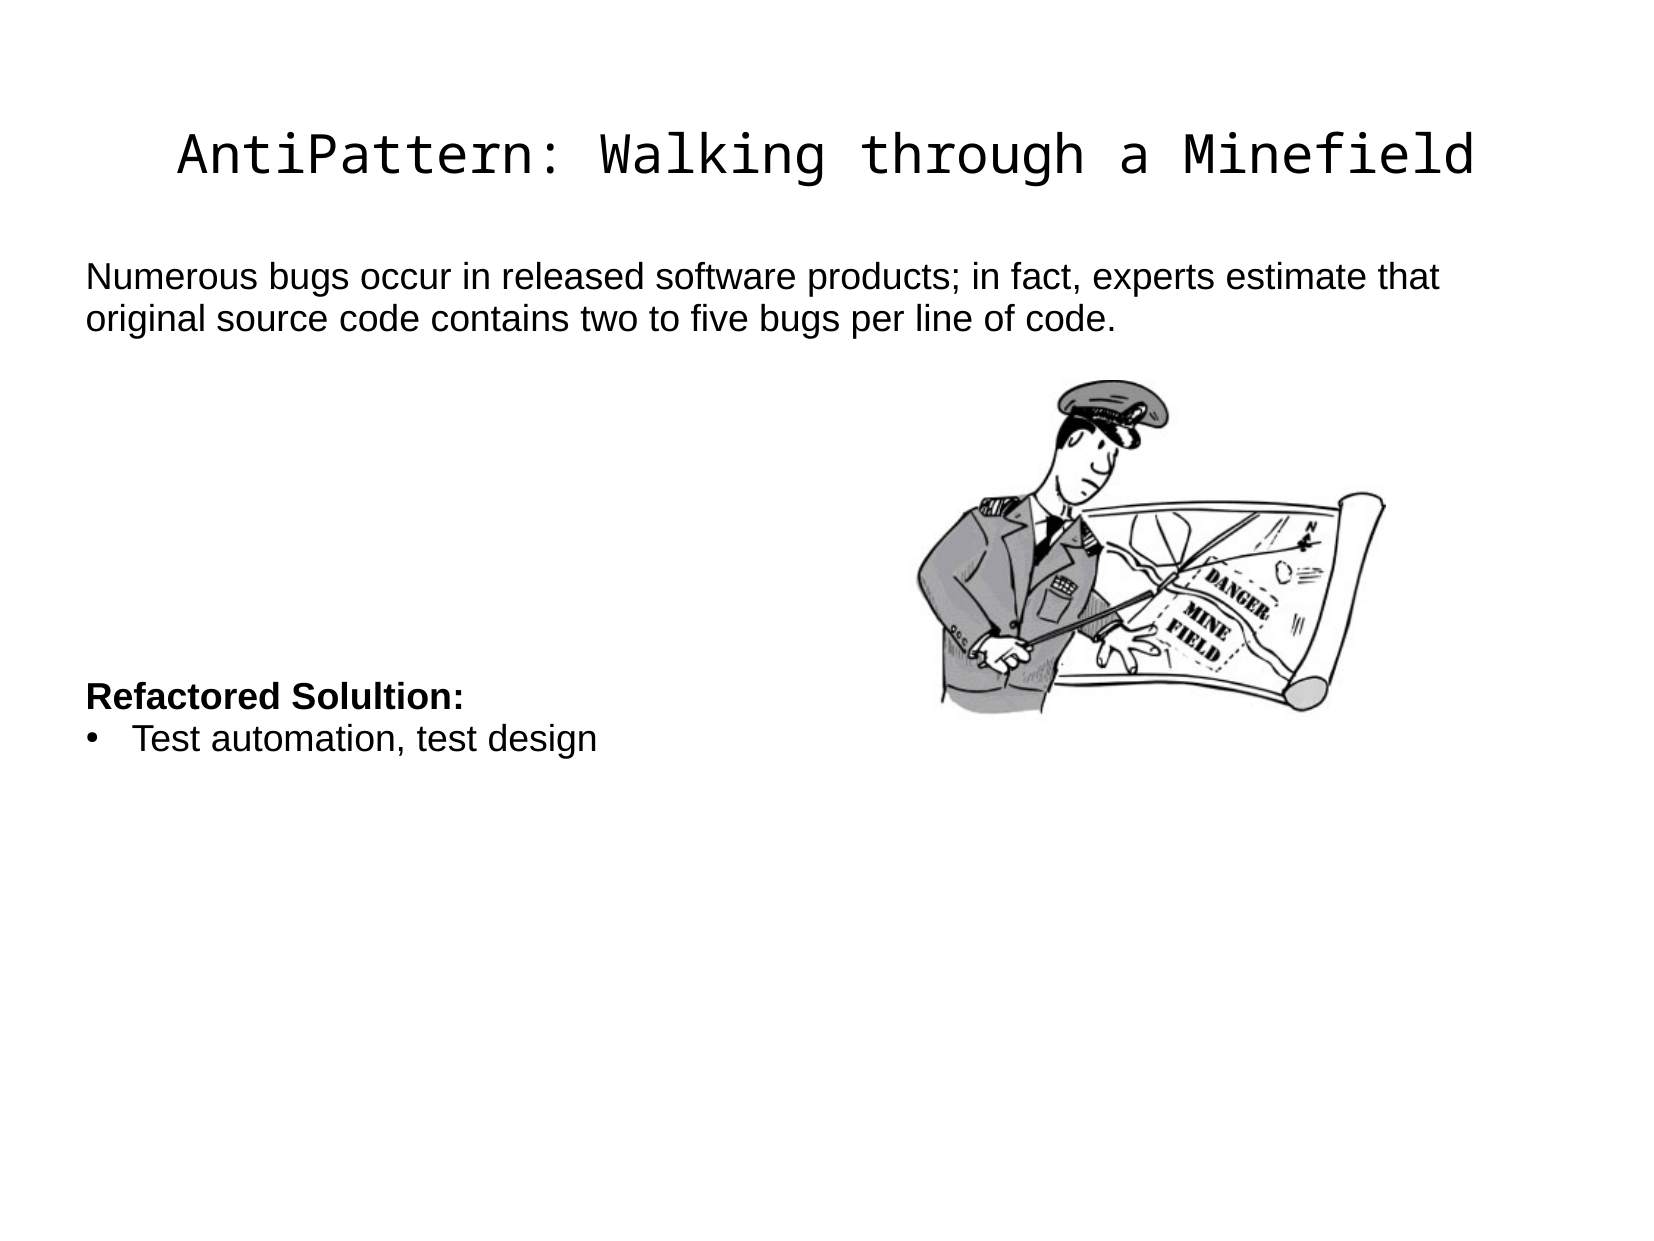

# AntiPattern: Walking through a Minefield
Numerous bugs occur in released software products; in fact, experts estimate that original source code contains two to five bugs per line of code.
Refactored Solultion:
 Test automation, test design